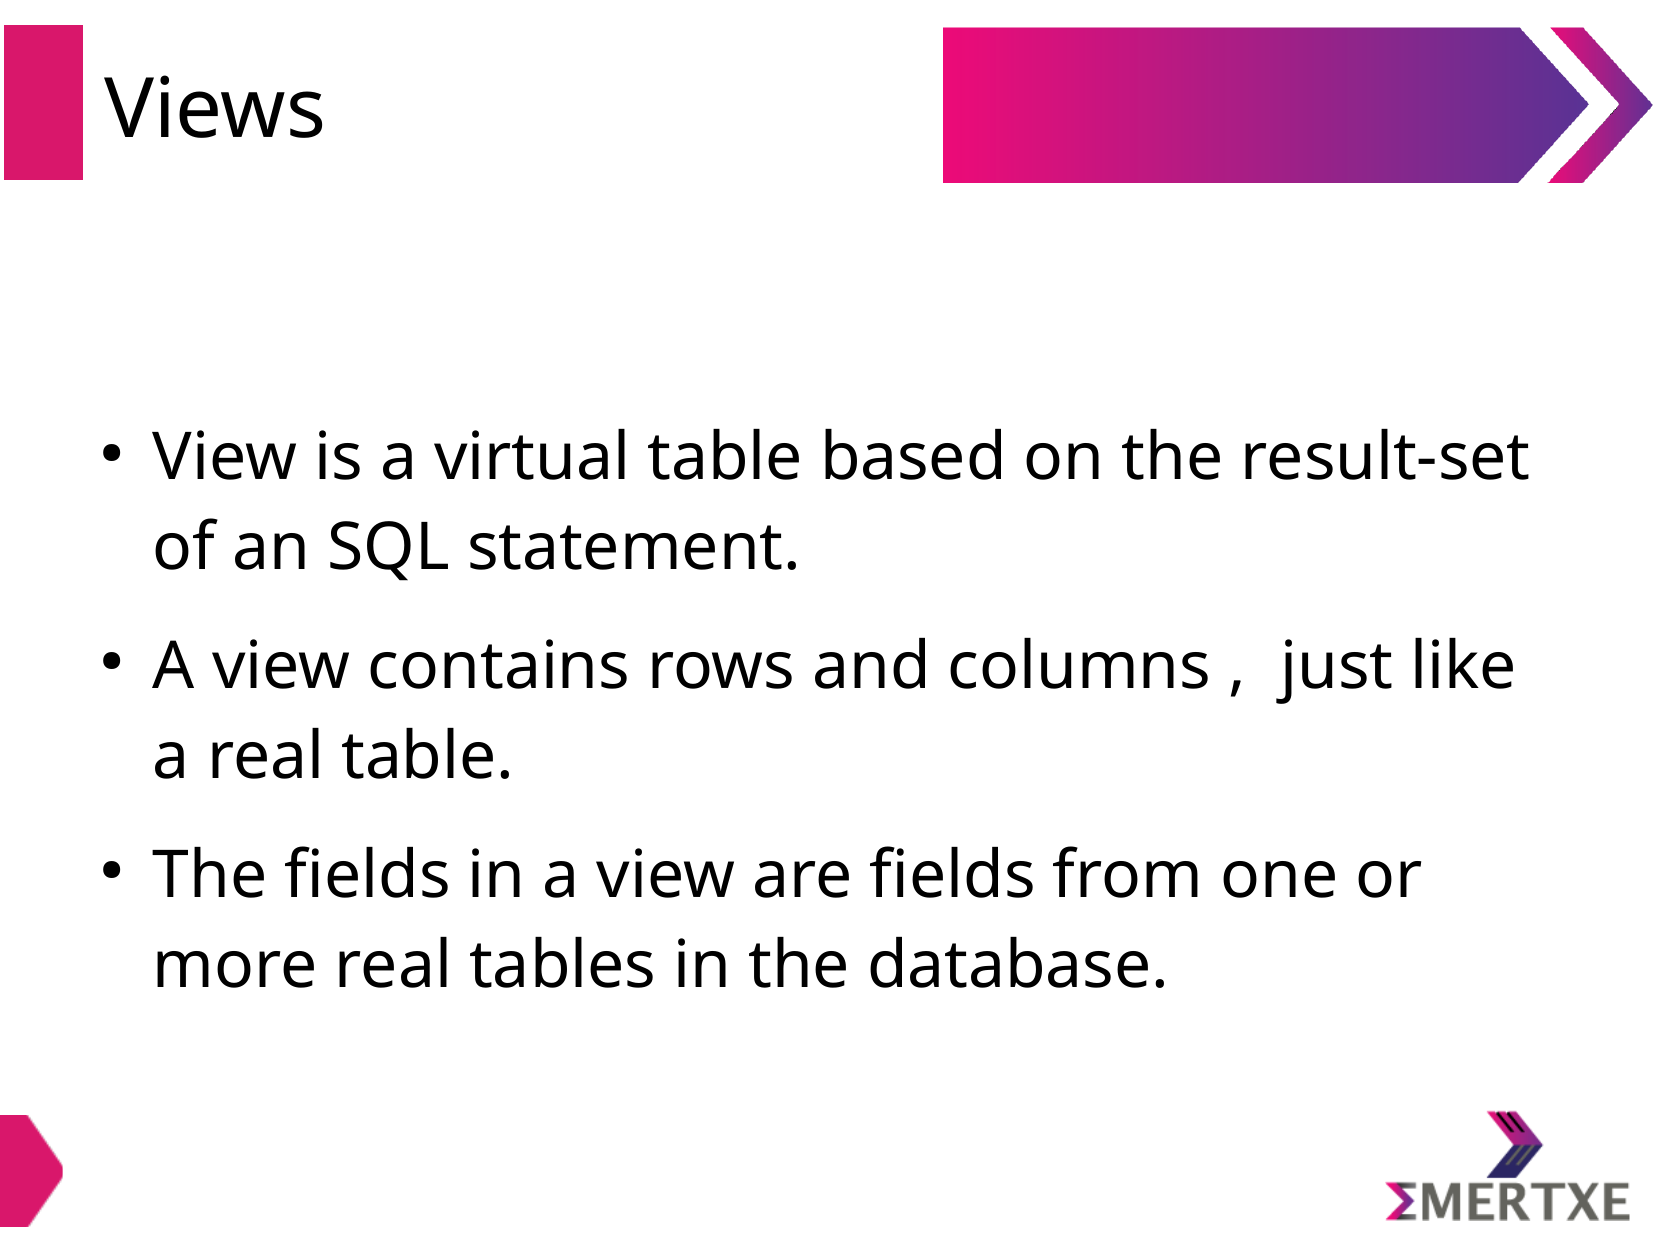

# Views
View is a virtual table based on the result-set of an SQL statement.
A view contains rows and columns , just like a real table.
The fields in a view are fields from one or more real tables in the database.